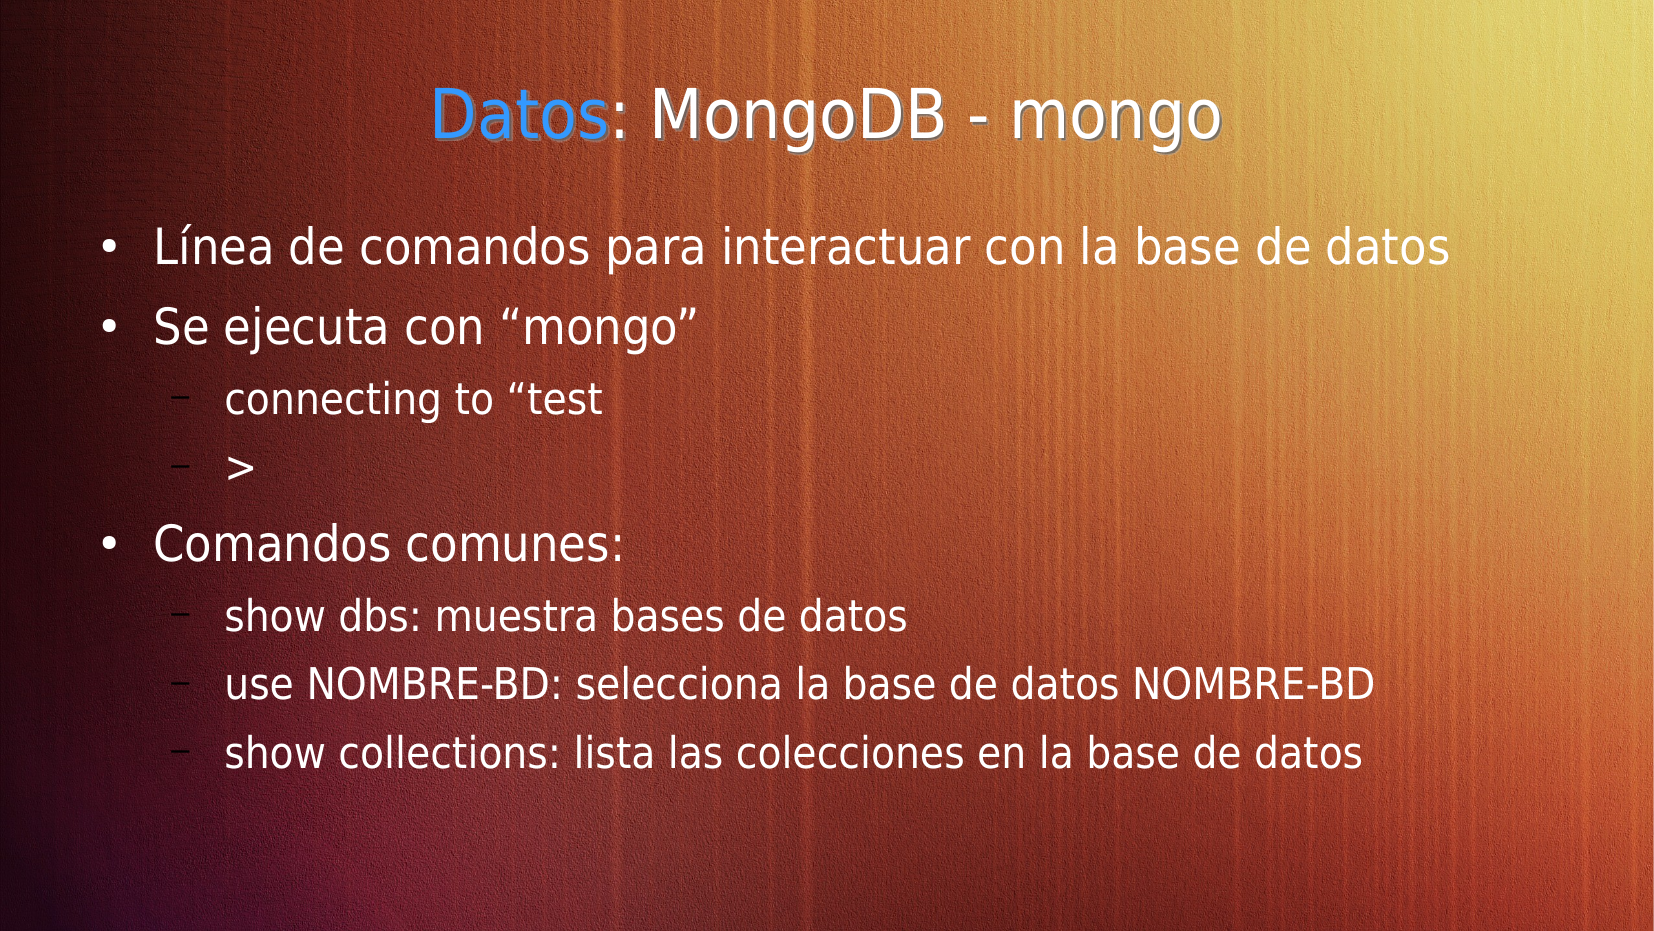

# Datos: MongoDB - mongo
Línea de comandos para interactuar con la base de datos
Se ejecuta con “mongo”
connecting to “test
>
Comandos comunes:
show dbs: muestra bases de datos
use NOMBRE-BD: selecciona la base de datos NOMBRE-BD
show collections: lista las colecciones en la base de datos